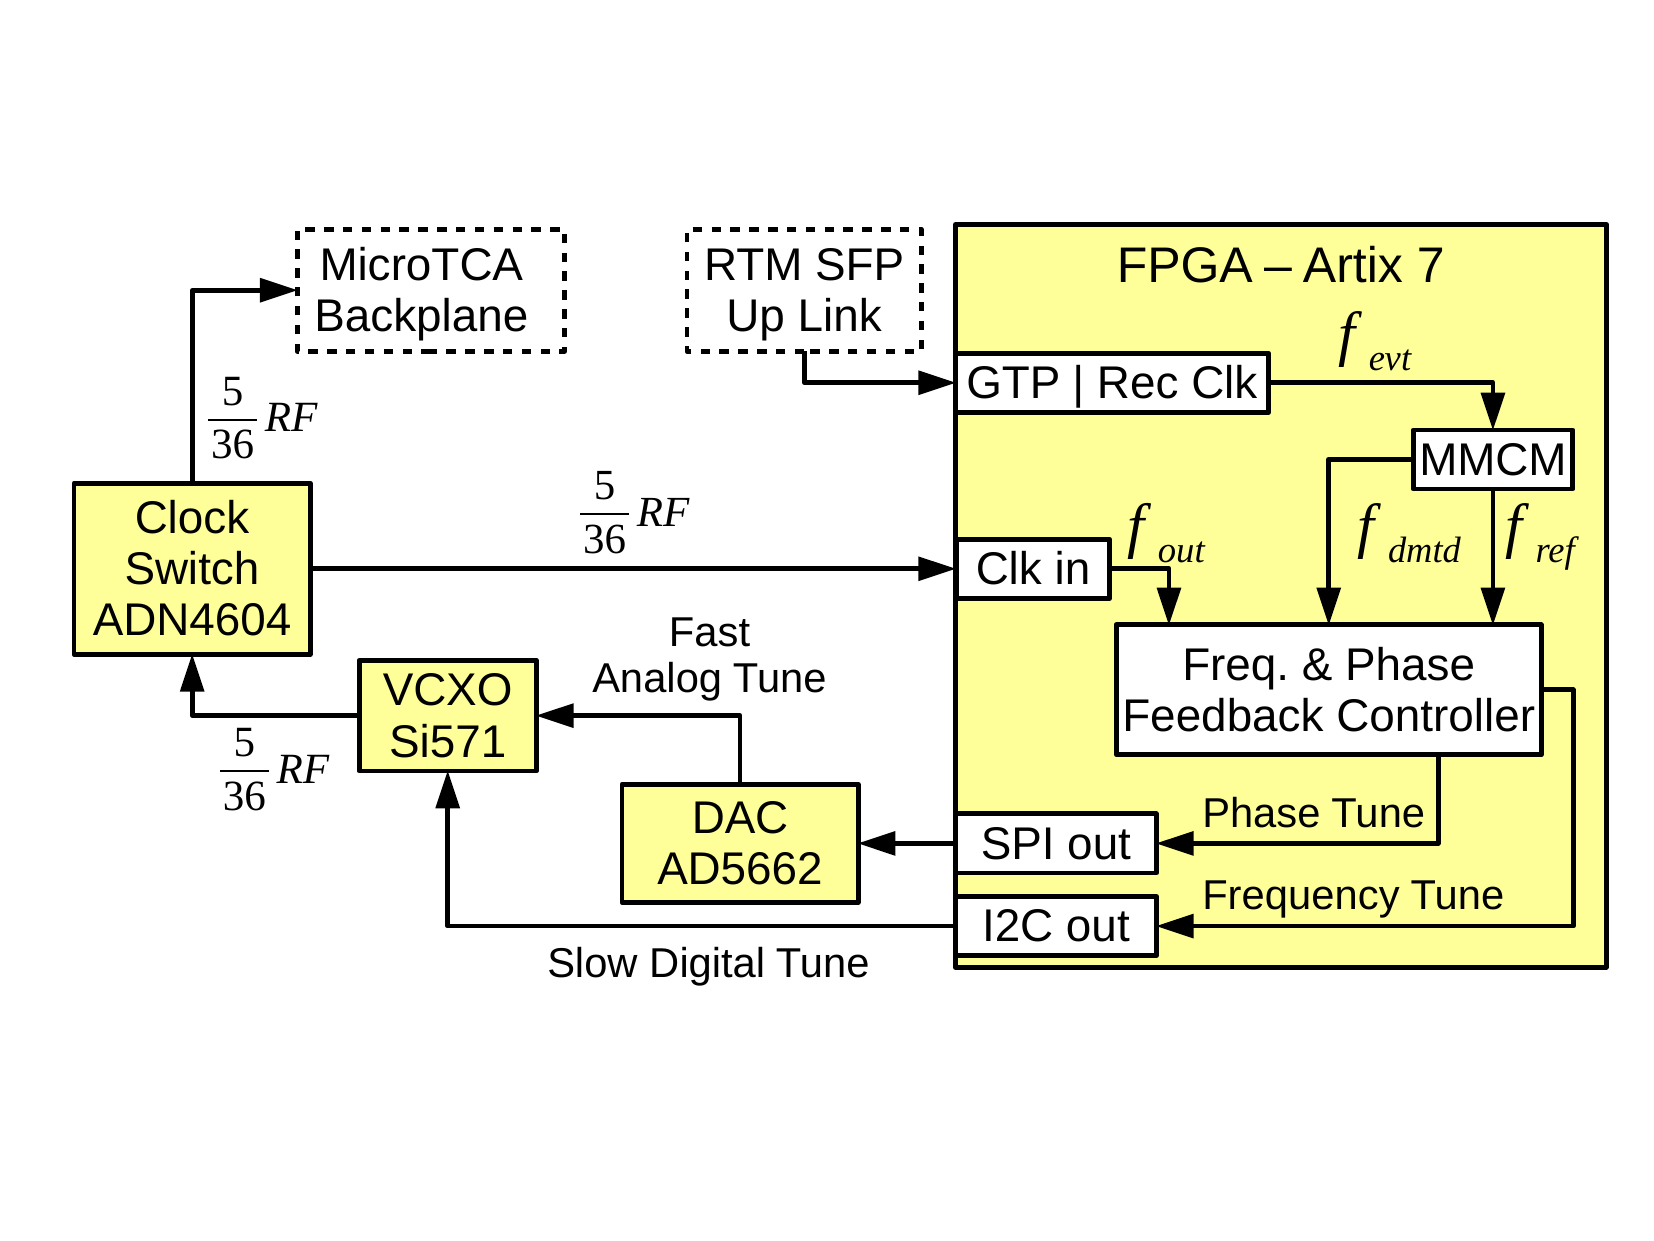

FPGA – Artix 7
MicroTCA
Backplane
RTM SFP
Up Link
GTP | Rec Clk
MMCM
Clock
Switch
ADN4604
Clk in
Fast
Analog Tune
Freq. & Phase
Feedback Controller
VCXO
Si571
Phase Tune
DAC
AD5662
SPI out
Frequency Tune
I2C out
Slow Digital Tune